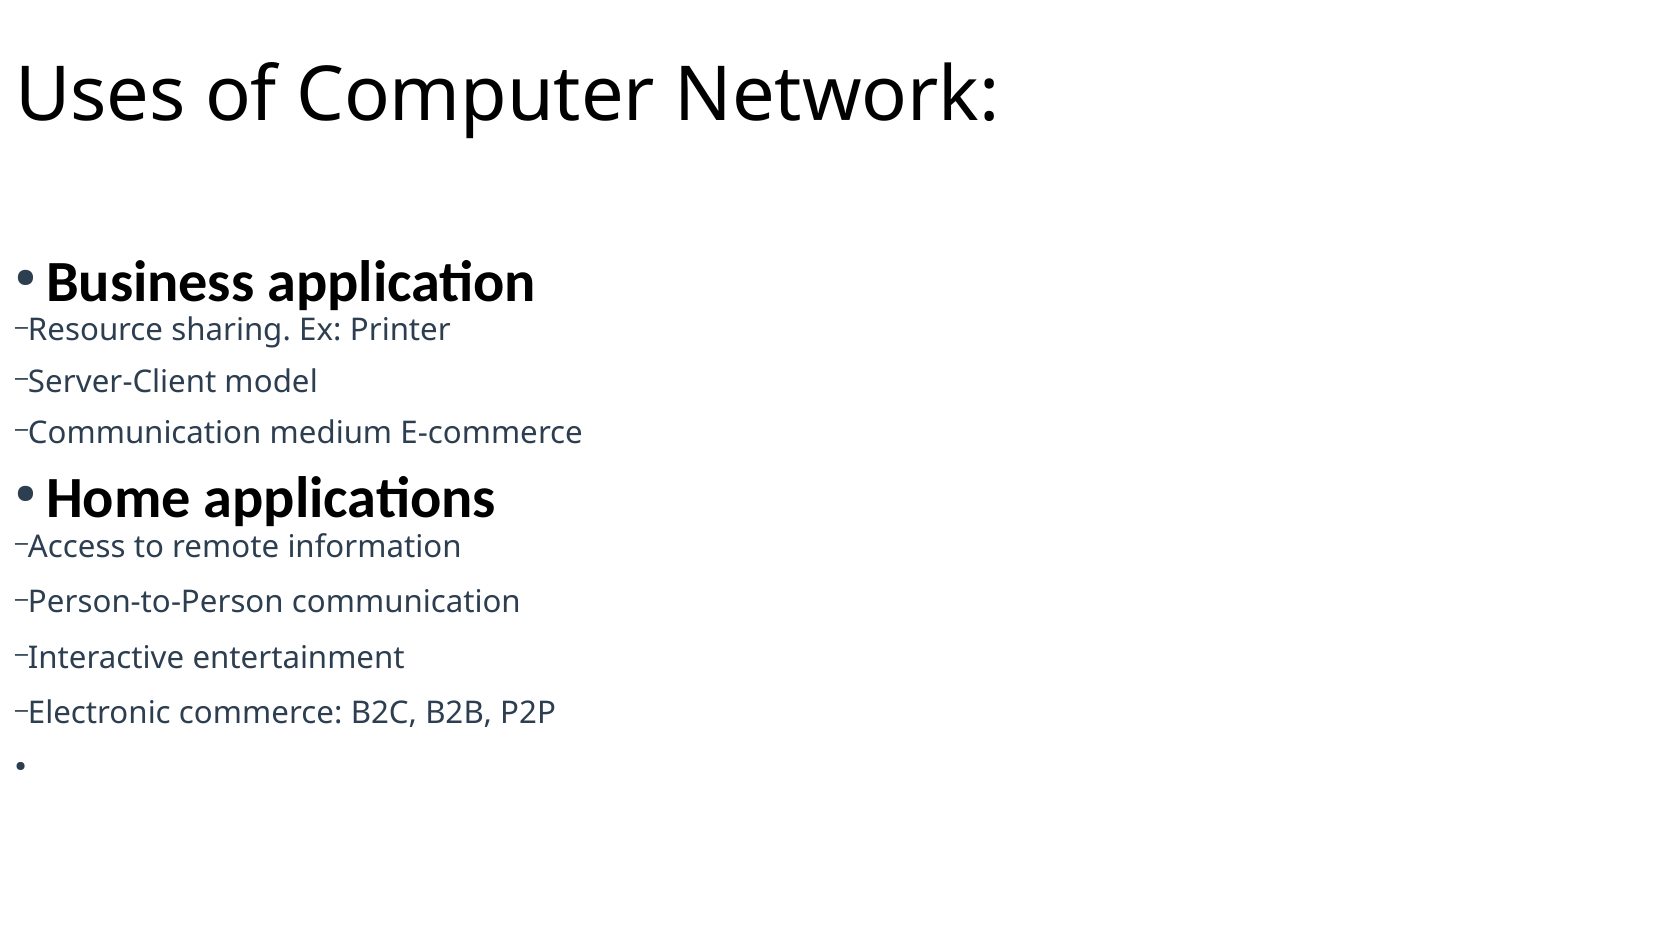

# Uses of Computer Network:
Business application
Resource sharing. Ex: Printer
Server-Client model
Communication medium E-commerce
Home applications
Access to remote information
Person-to-Person communication
Interactive entertainment
Electronic commerce: B2C, B2B, P2P